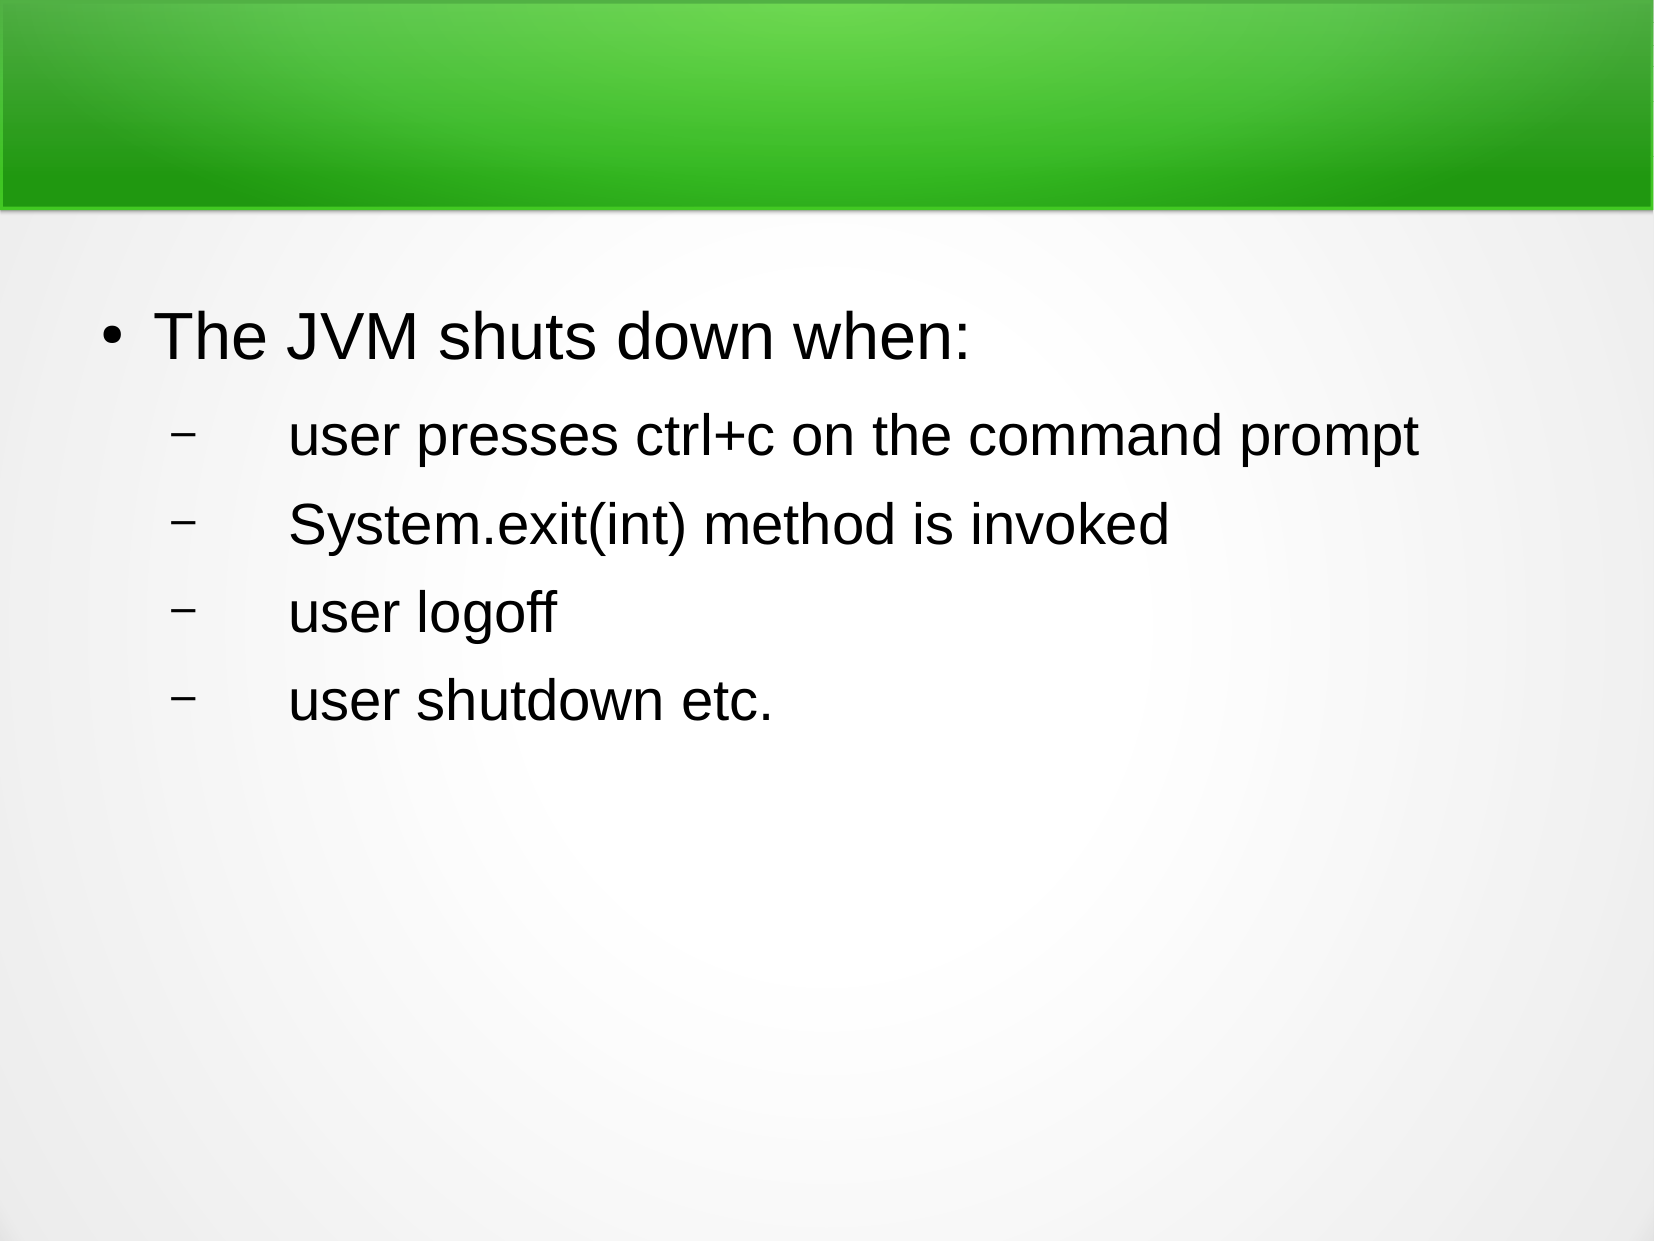

#
The JVM shuts down when:
 user presses ctrl+c on the command prompt
 System.exit(int) method is invoked
 user logoff
 user shutdown etc.